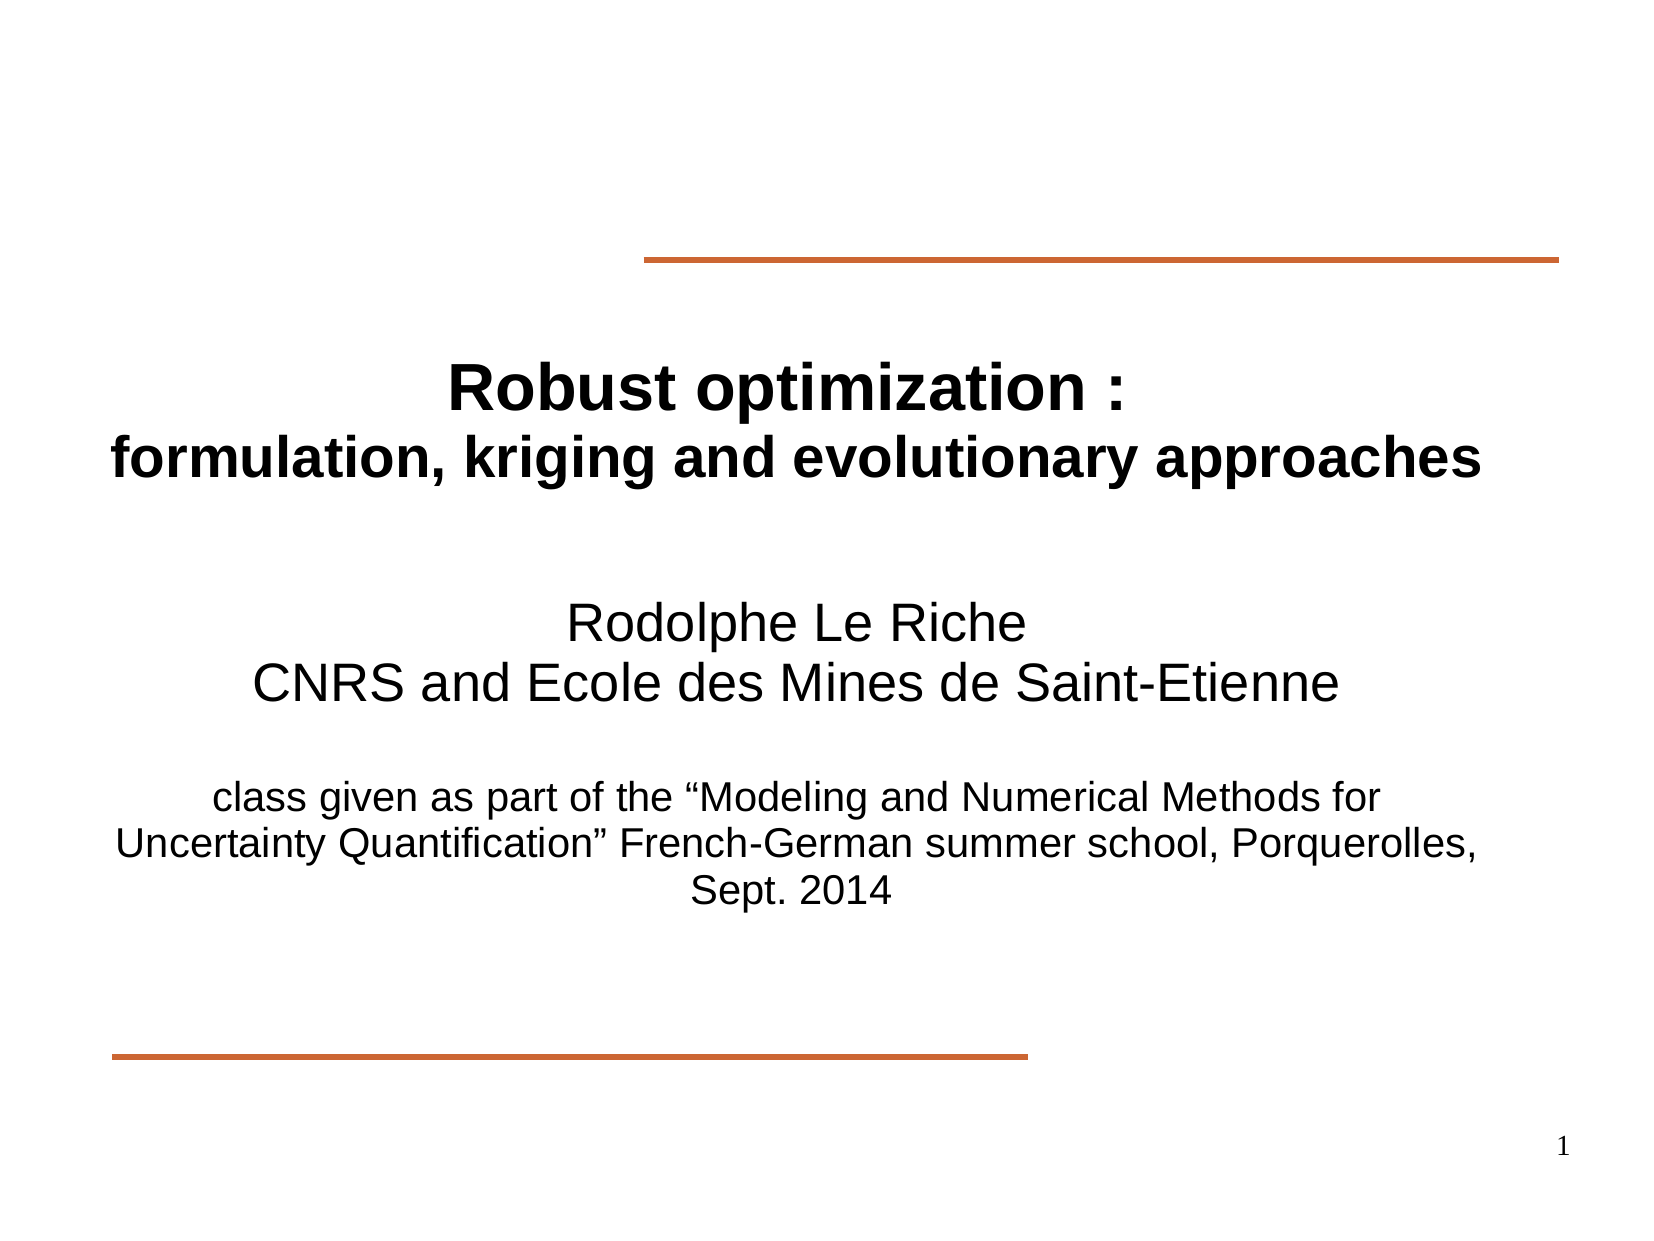

Robust optimization :
formulation, kriging and evolutionary approaches
Rodolphe Le Riche
CNRS and Ecole des Mines de Saint-Etienne
class given as part of the “Modeling and Numerical Methods for Uncertainty Quantification” French-German summer school, Porquerolles, Sept. 2014
1